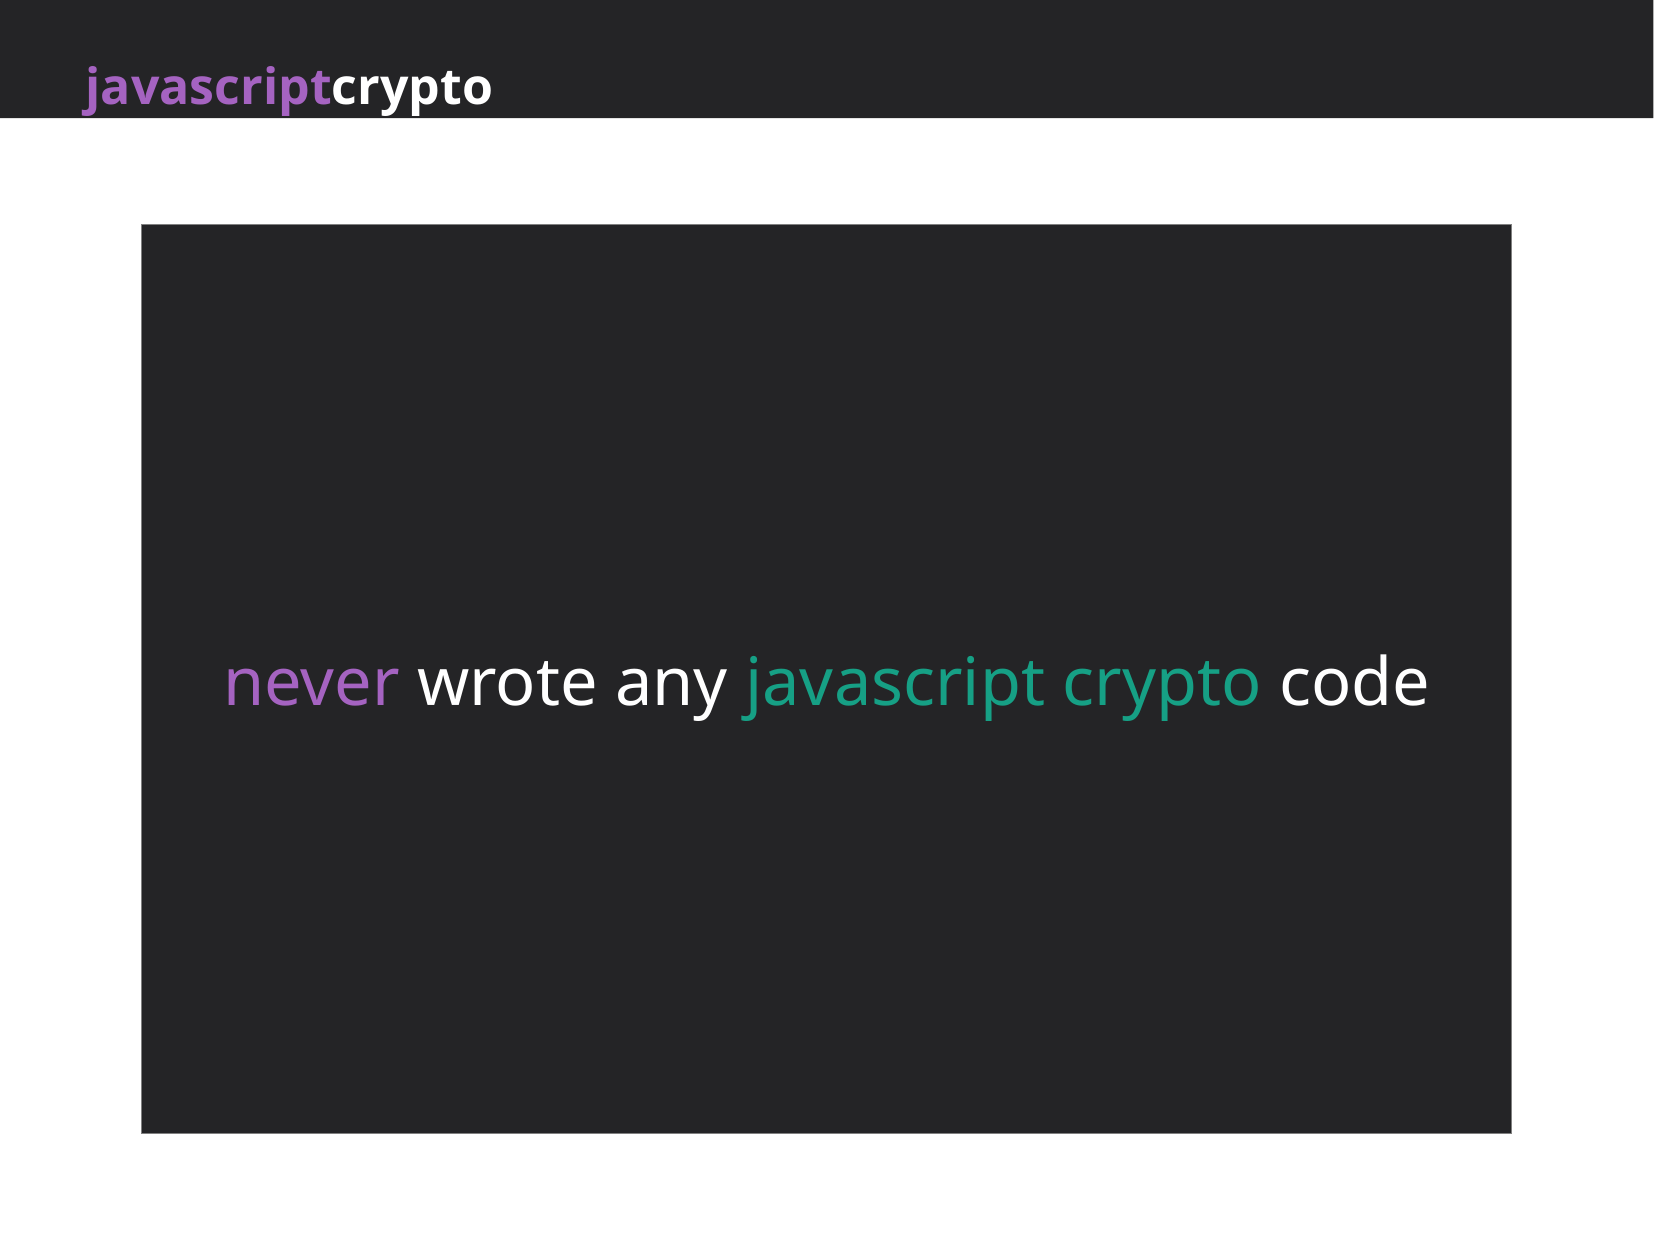

javascriptcrypto
never wrote any javascript crypto code